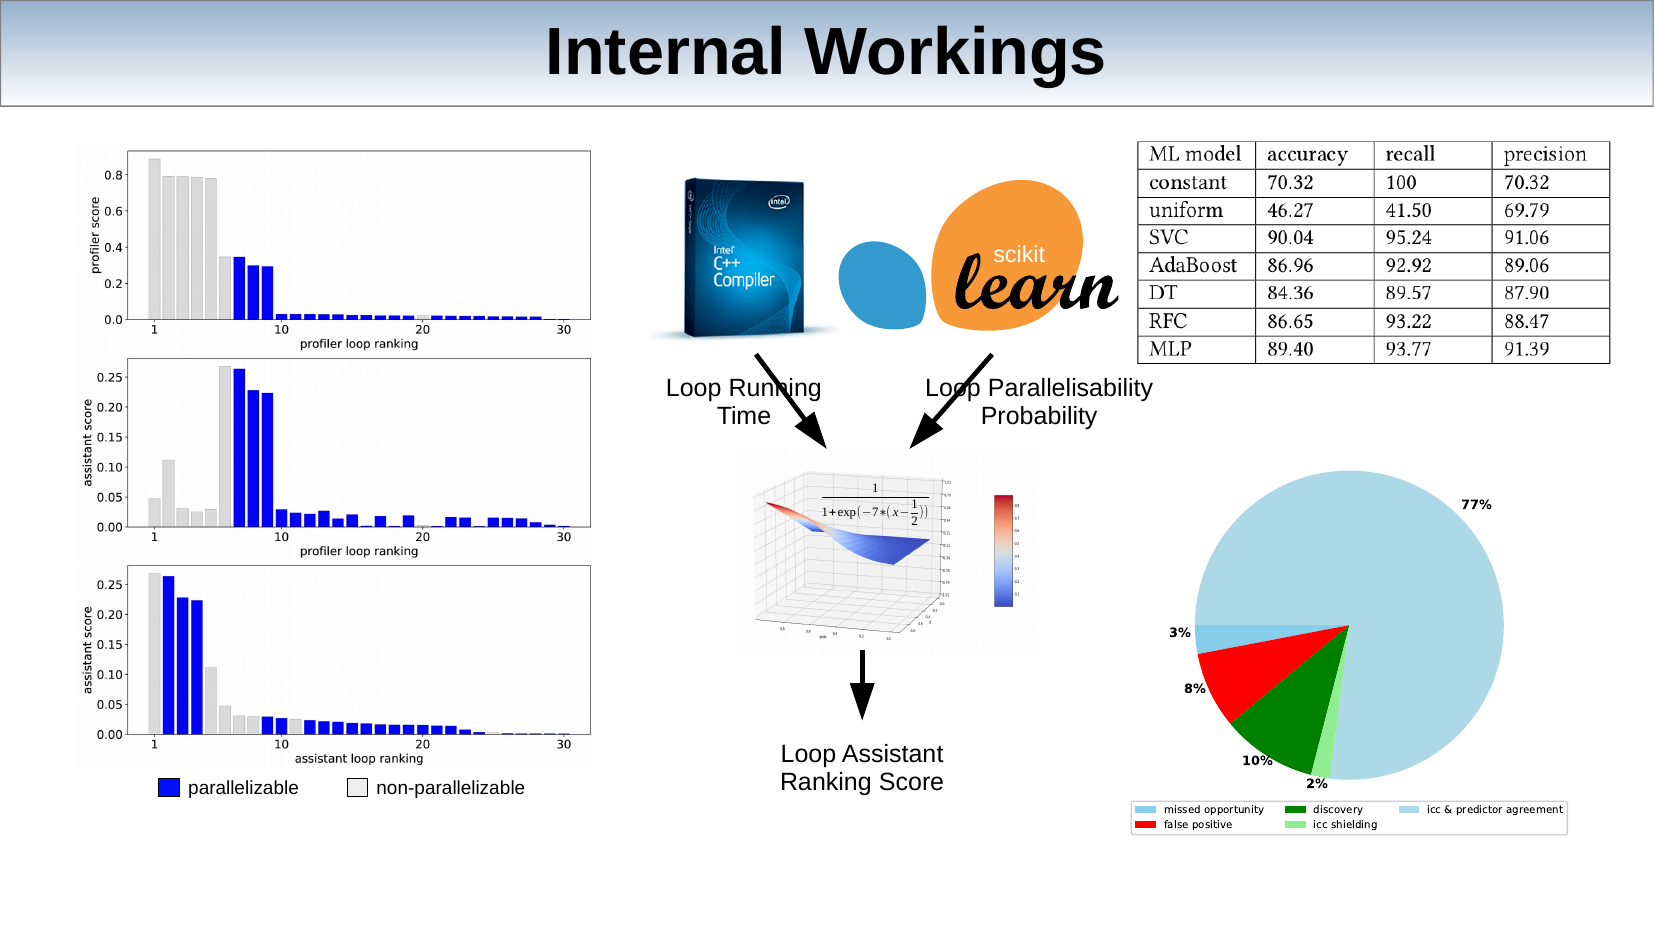

# Internal Workings
Loop Running Time
Loop Parallelisability Probability
Loop Assistant Ranking Score